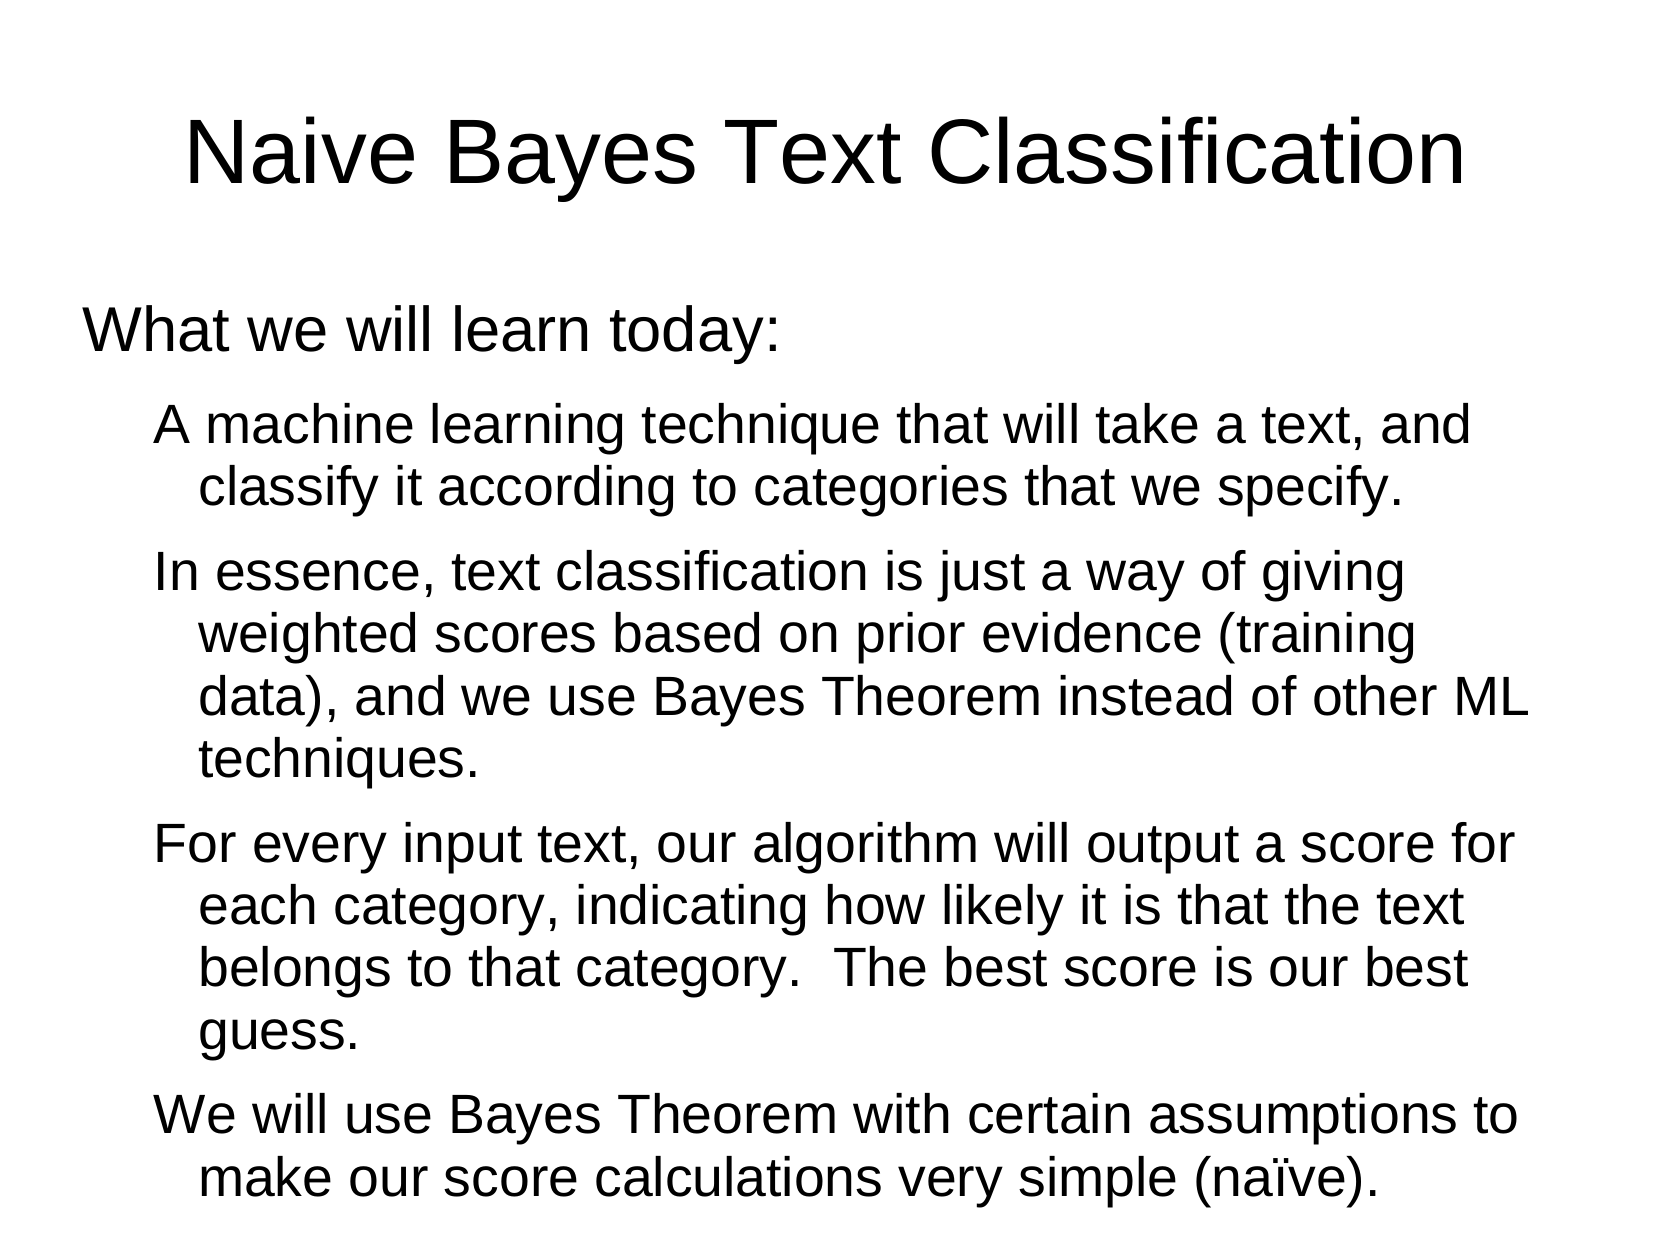

# Naive Bayes Text Classification
What we will learn today:
A machine learning technique that will take a text, and classify it according to categories that we specify.
In essence, text classification is just a way of giving weighted scores based on prior evidence (training data), and we use Bayes Theorem instead of other ML techniques.
For every input text, our algorithm will output a score for each category, indicating how likely it is that the text belongs to that category. The best score is our best guess.
We will use Bayes Theorem with certain assumptions to make our score calculations very simple (naïve).